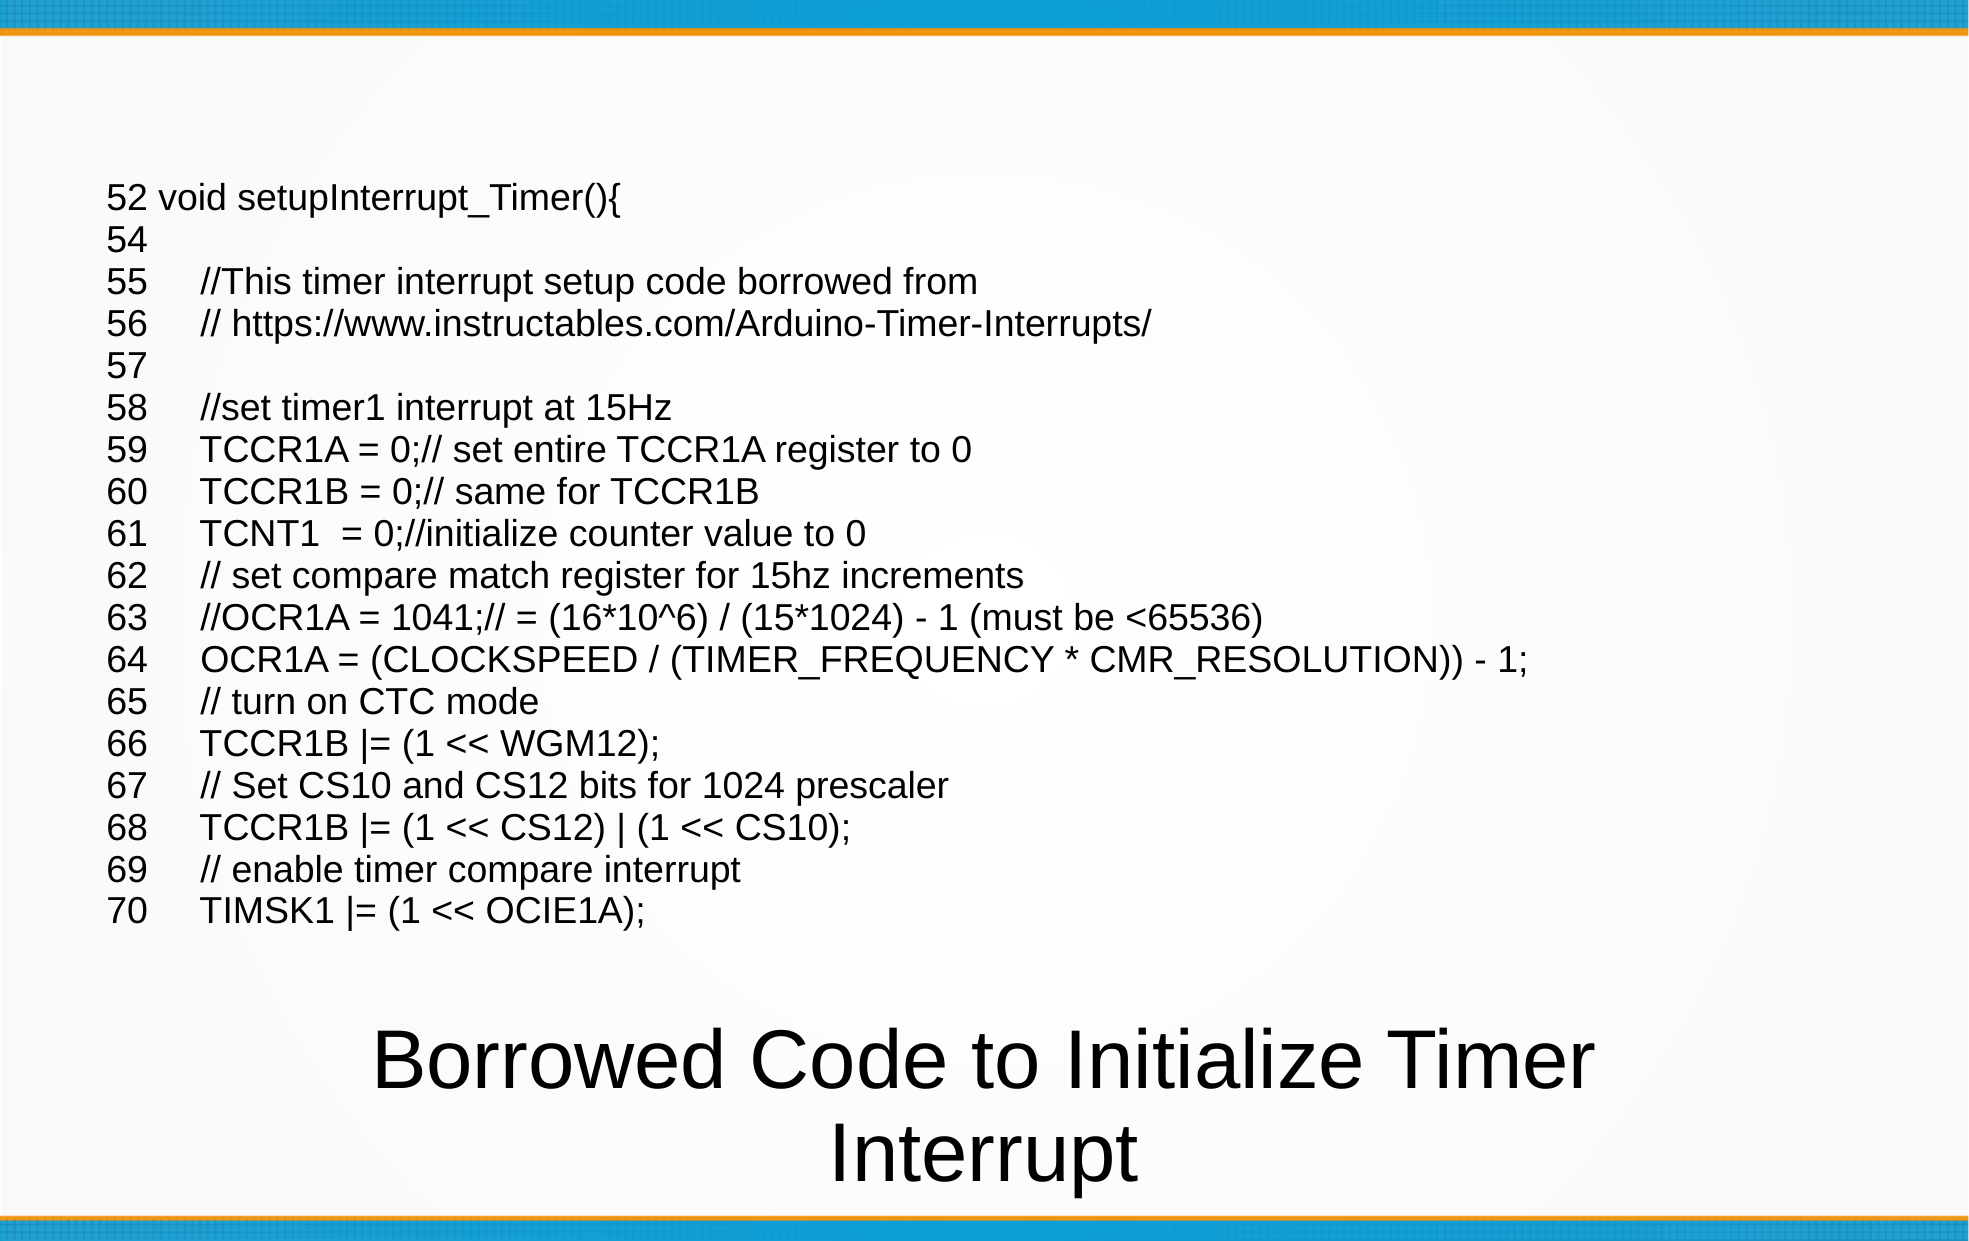

52 void setupInterrupt_Timer(){
 54
 55 //This timer interrupt setup code borrowed from
 56 // https://www.instructables.com/Arduino-Timer-Interrupts/
 57
 58 //set timer1 interrupt at 15Hz
 59 TCCR1A = 0;// set entire TCCR1A register to 0
 60 TCCR1B = 0;// same for TCCR1B
 61 TCNT1 = 0;//initialize counter value to 0
 62 // set compare match register for 15hz increments
 63 //OCR1A = 1041;// = (16*10^6) / (15*1024) - 1 (must be <65536)
 64 OCR1A = (CLOCKSPEED / (TIMER_FREQUENCY * CMR_RESOLUTION)) - 1;
 65 // turn on CTC mode
 66 TCCR1B |= (1 << WGM12);
 67 // Set CS10 and CS12 bits for 1024 prescaler
 68 TCCR1B |= (1 << CS12) | (1 << CS10);
 69 // enable timer compare interrupt
 70 TIMSK1 |= (1 << OCIE1A);
Borrowed Code to Initialize Timer Interrupt